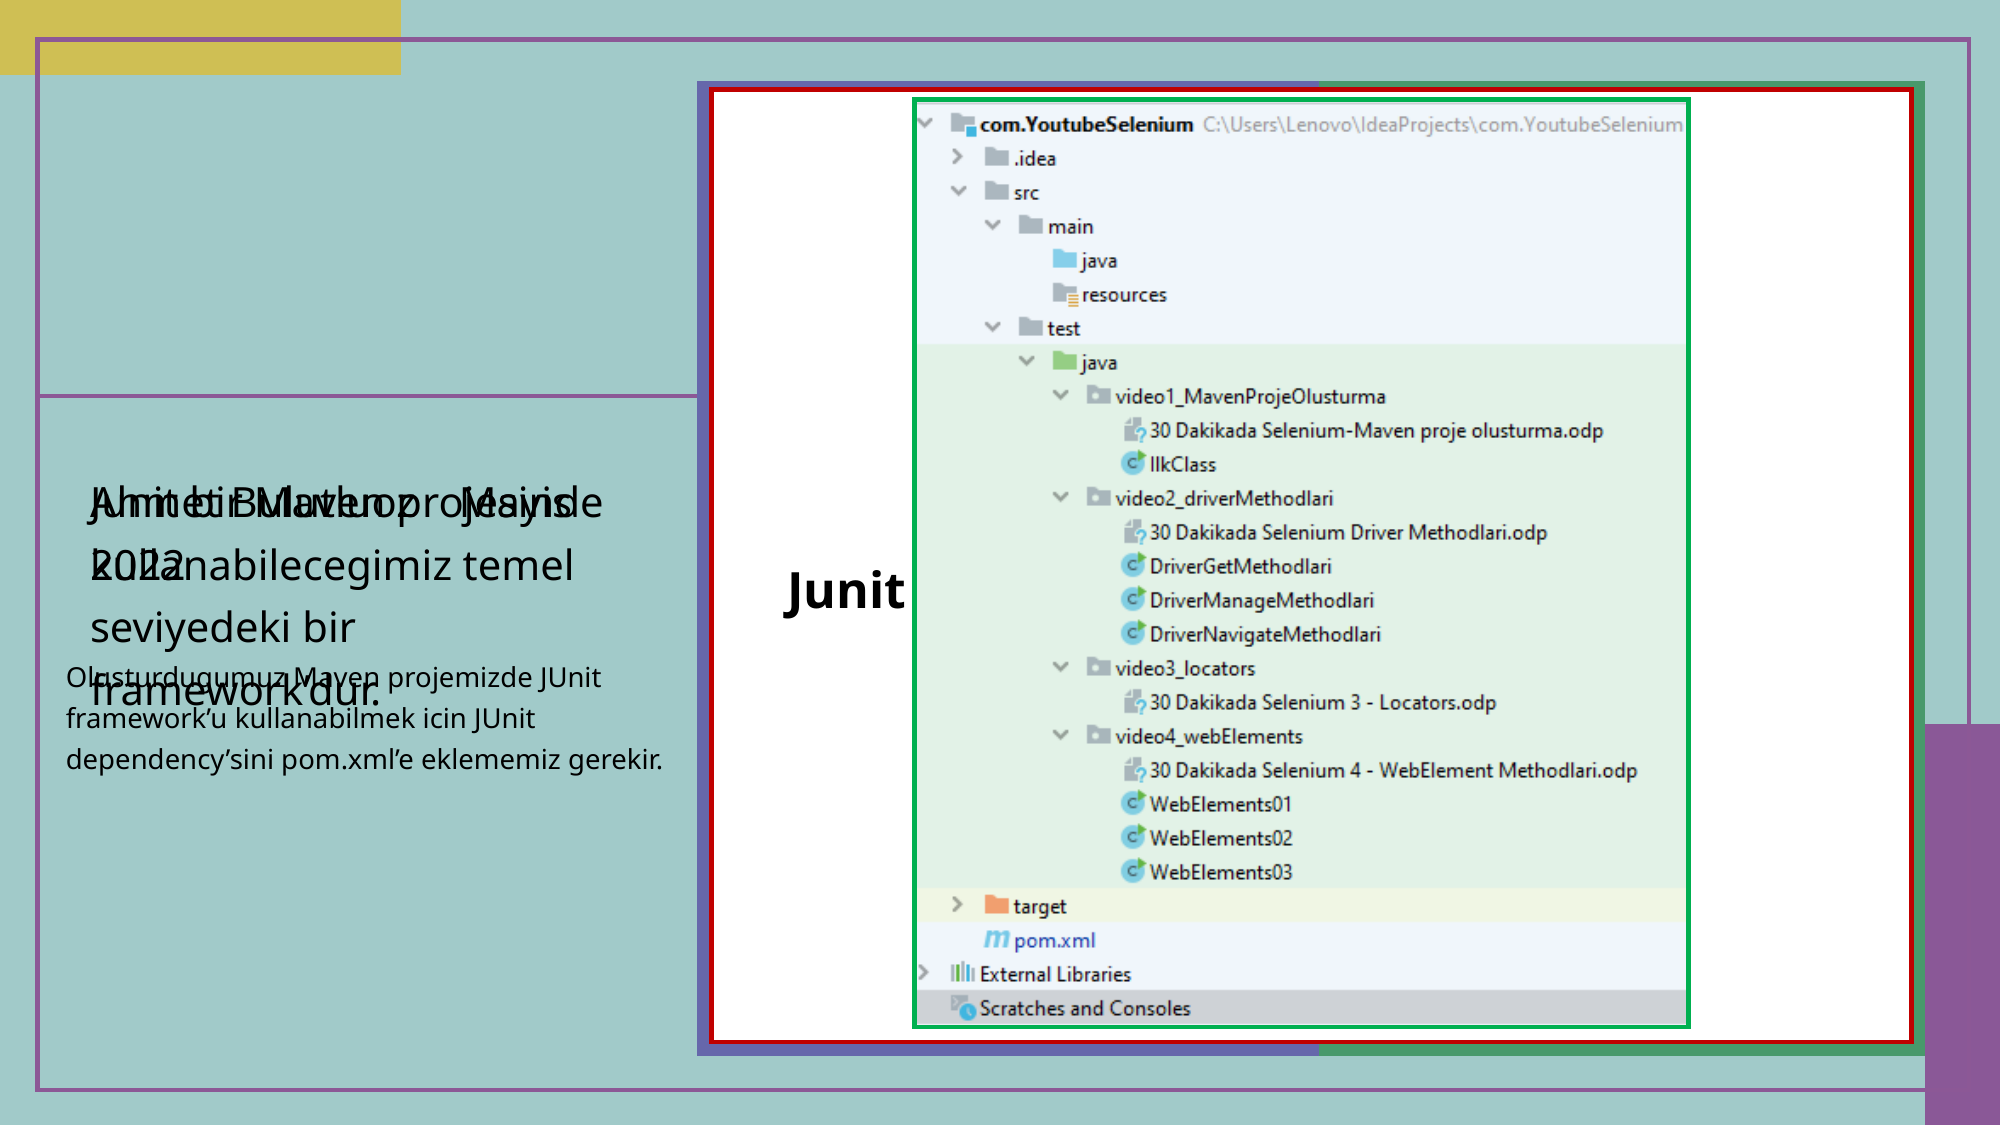

Junit (Framework) Nedir ?
# Junit bir Maven projesinde kullanabilecegimiz temel seviyedeki bir framework’dur.
Ahmet Bulutluoz Mayis 2022
Olusturdugumuz Maven projemizde JUnit framework’u kullanabilmek icin JUnit dependency’sini pom.xml’e eklememiz gerekir.